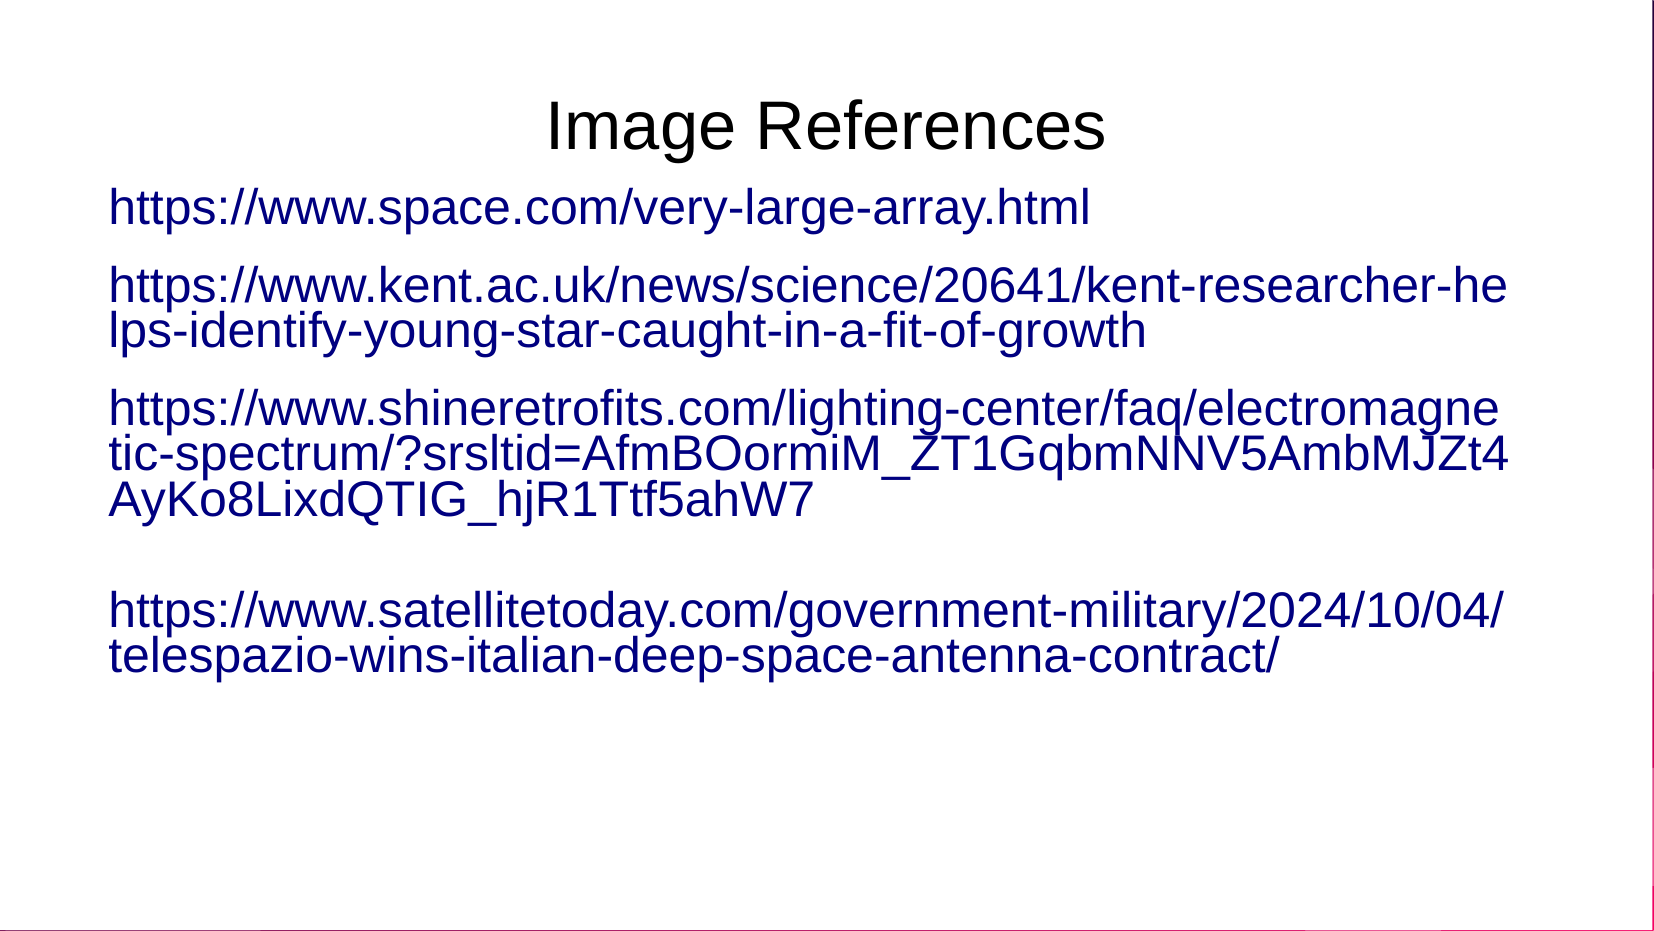

# Image References
https://www.space.com/very-large-array.html
https://www.kent.ac.uk/news/science/20641/kent-researcher-helps-identify-young-star-caught-in-a-fit-of-growth
https://www.shineretrofits.com/lighting-center/faq/electromagnetic-spectrum/?srsltid=AfmBOormiM_ZT1GqbmNNV5AmbMJZt4AyKo8LixdQTIG_hjR1Ttf5ahW7 https://www.satellitetoday.com/government-military/2024/10/04/telespazio-wins-italian-deep-space-antenna-contract/